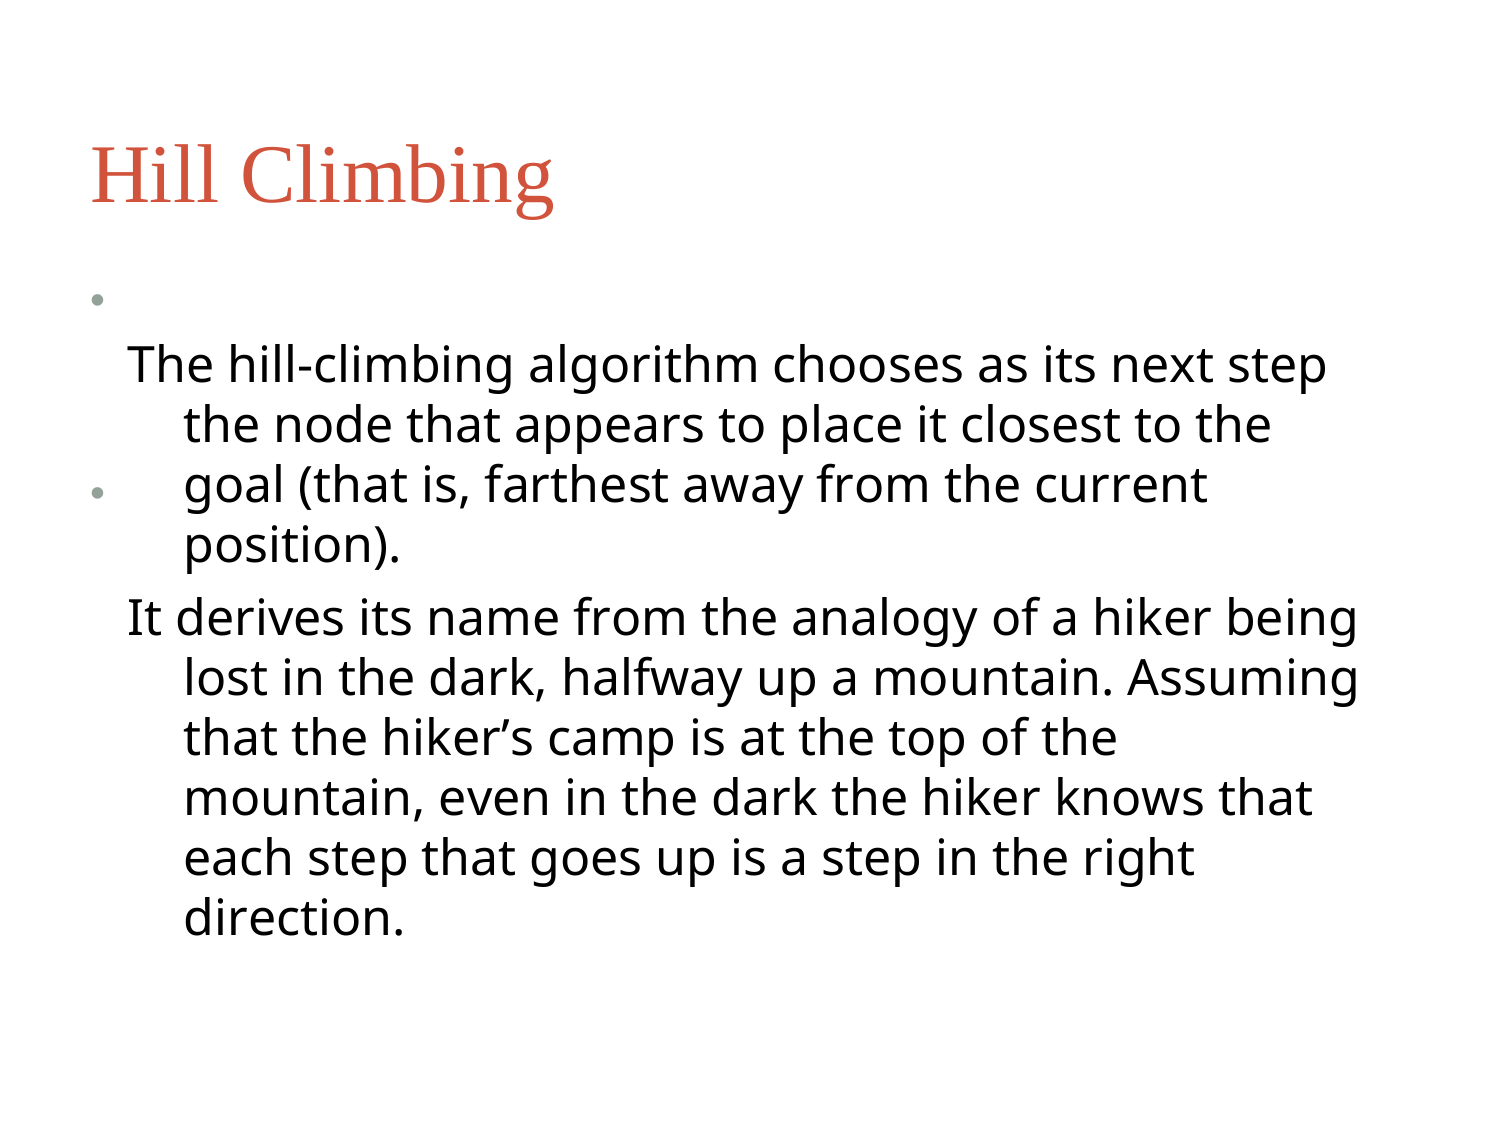

Hill Climbing
#
The hill-climbing algorithm chooses as its next step the node that appears to place it closest to the goal (that is, farthest away from the current position).
It derives its name from the analogy of a hiker being lost in the dark, halfway up a mountain. Assuming that the hiker’s camp is at the top of the mountain, even in the dark the hiker knows that each step that goes up is a step in the right direction.
The hill-climbing algorithm chooses as its next step the node that appears to place it closest to the goal (that is, farthest away from the current position).
It derives its name from the analogy of a hiker being lost in the dark, halfway up a mountain. Assuming that the hiker’s camp is at the top of the mountain, even in the dark the hiker knows that each step that goes up is a step in the right direction.